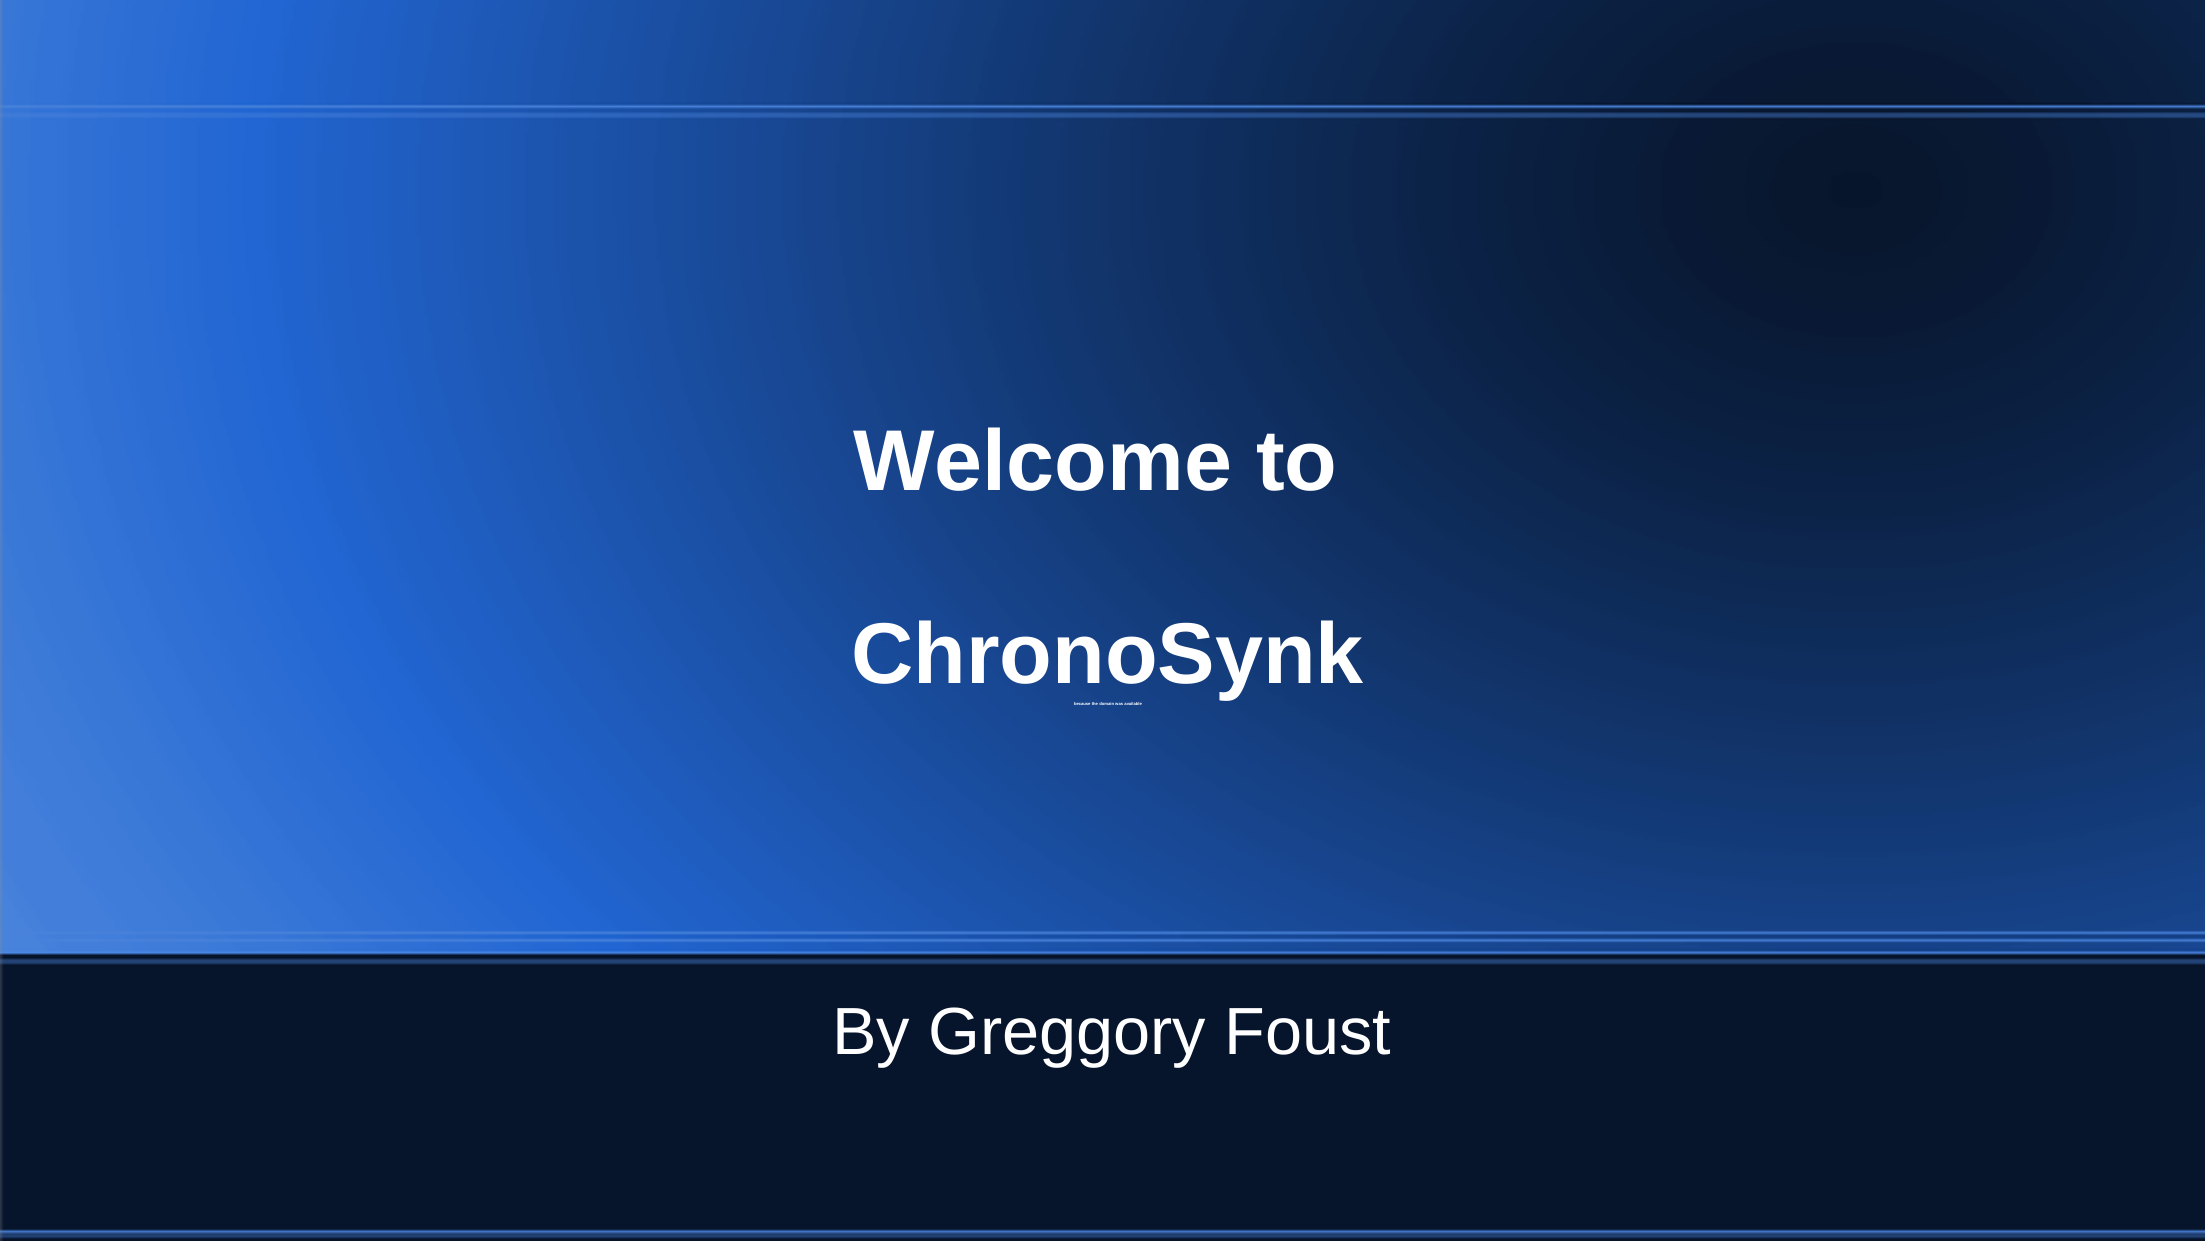

# Welcome to ChronoSynk because the domain was available
By Greggory Foust